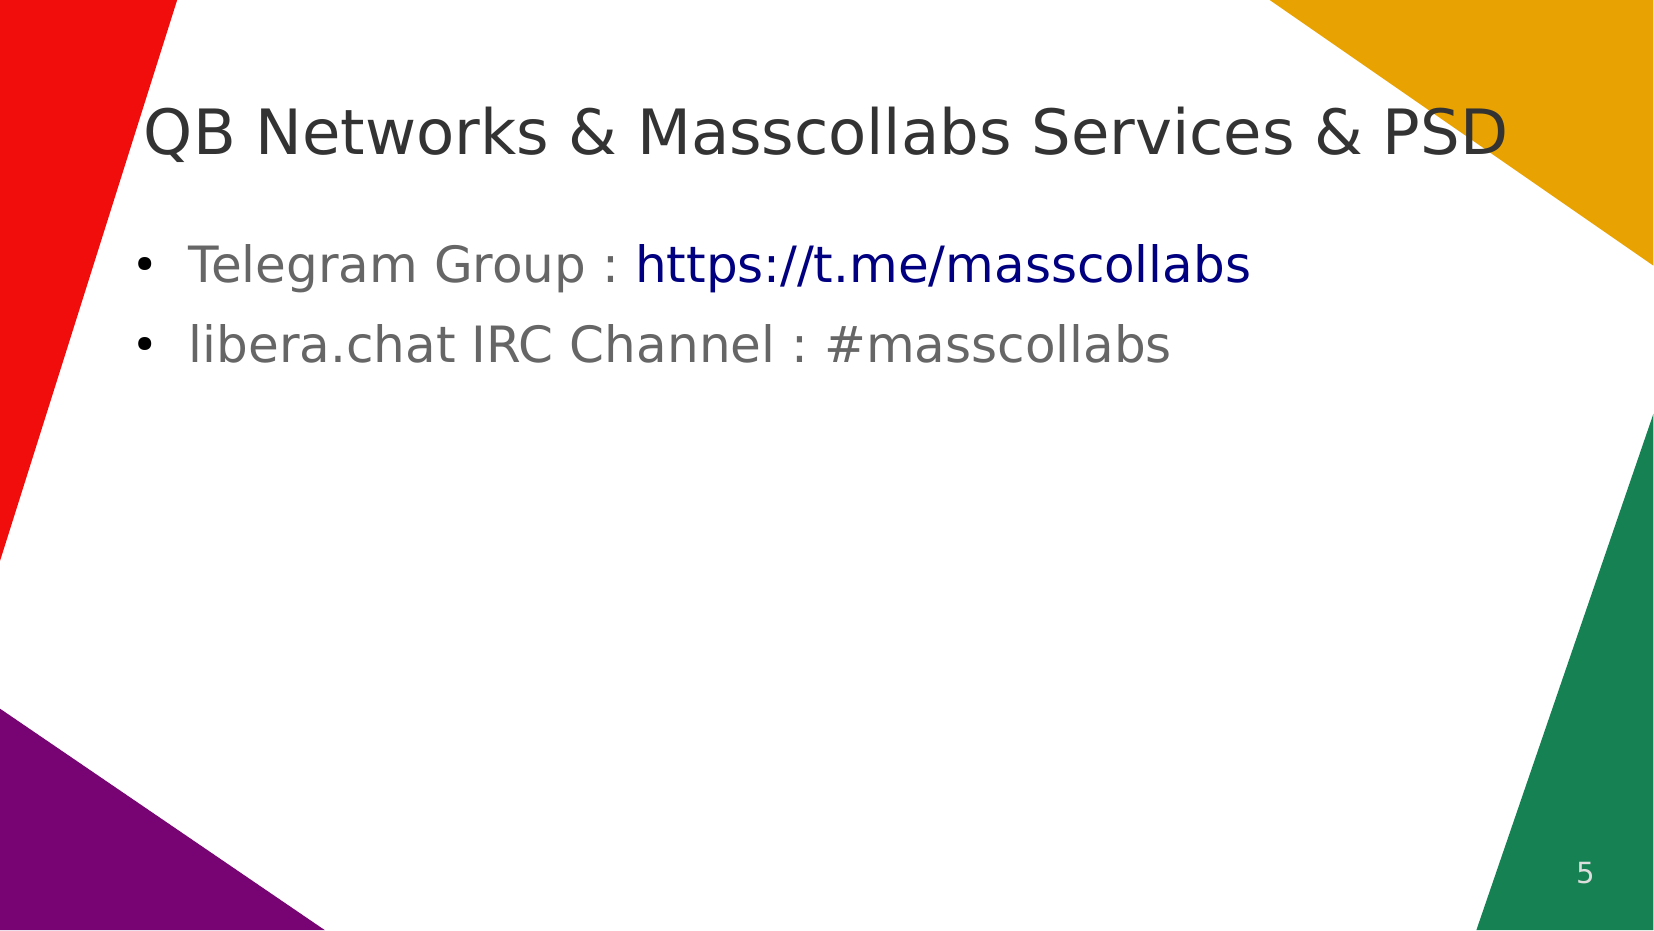

# QB Networks & Masscollabs Services & PSD
Telegram Group : https://t.me/masscollabs
libera.chat IRC Channel : #masscollabs
5